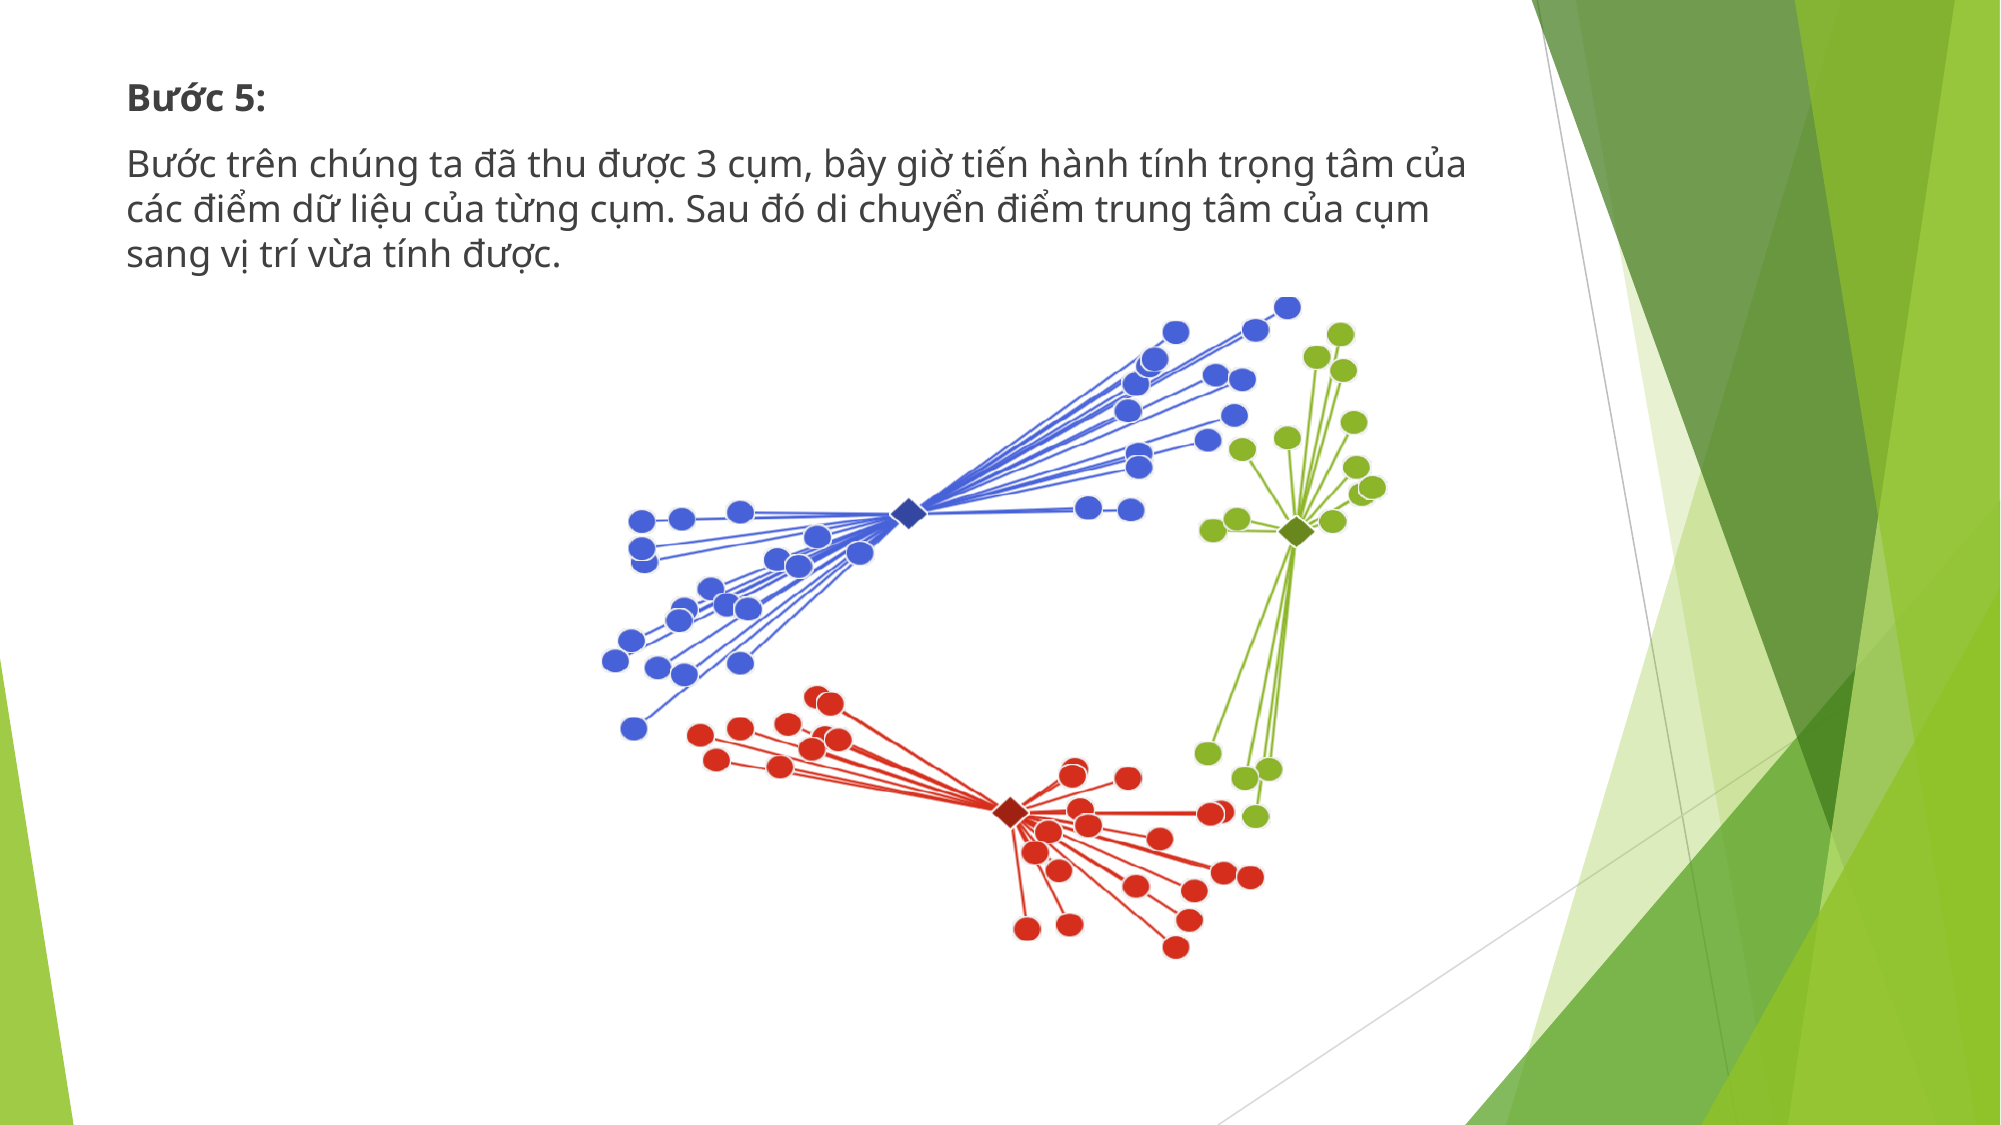

# Bước 5:
Bước trên chúng ta đã thu được 3 cụm, bây giờ tiến hành tính trọng tâm của các điểm dữ liệu của từng cụm. Sau đó di chuyển điểm trung tâm của cụm sang vị trí vừa tính được.